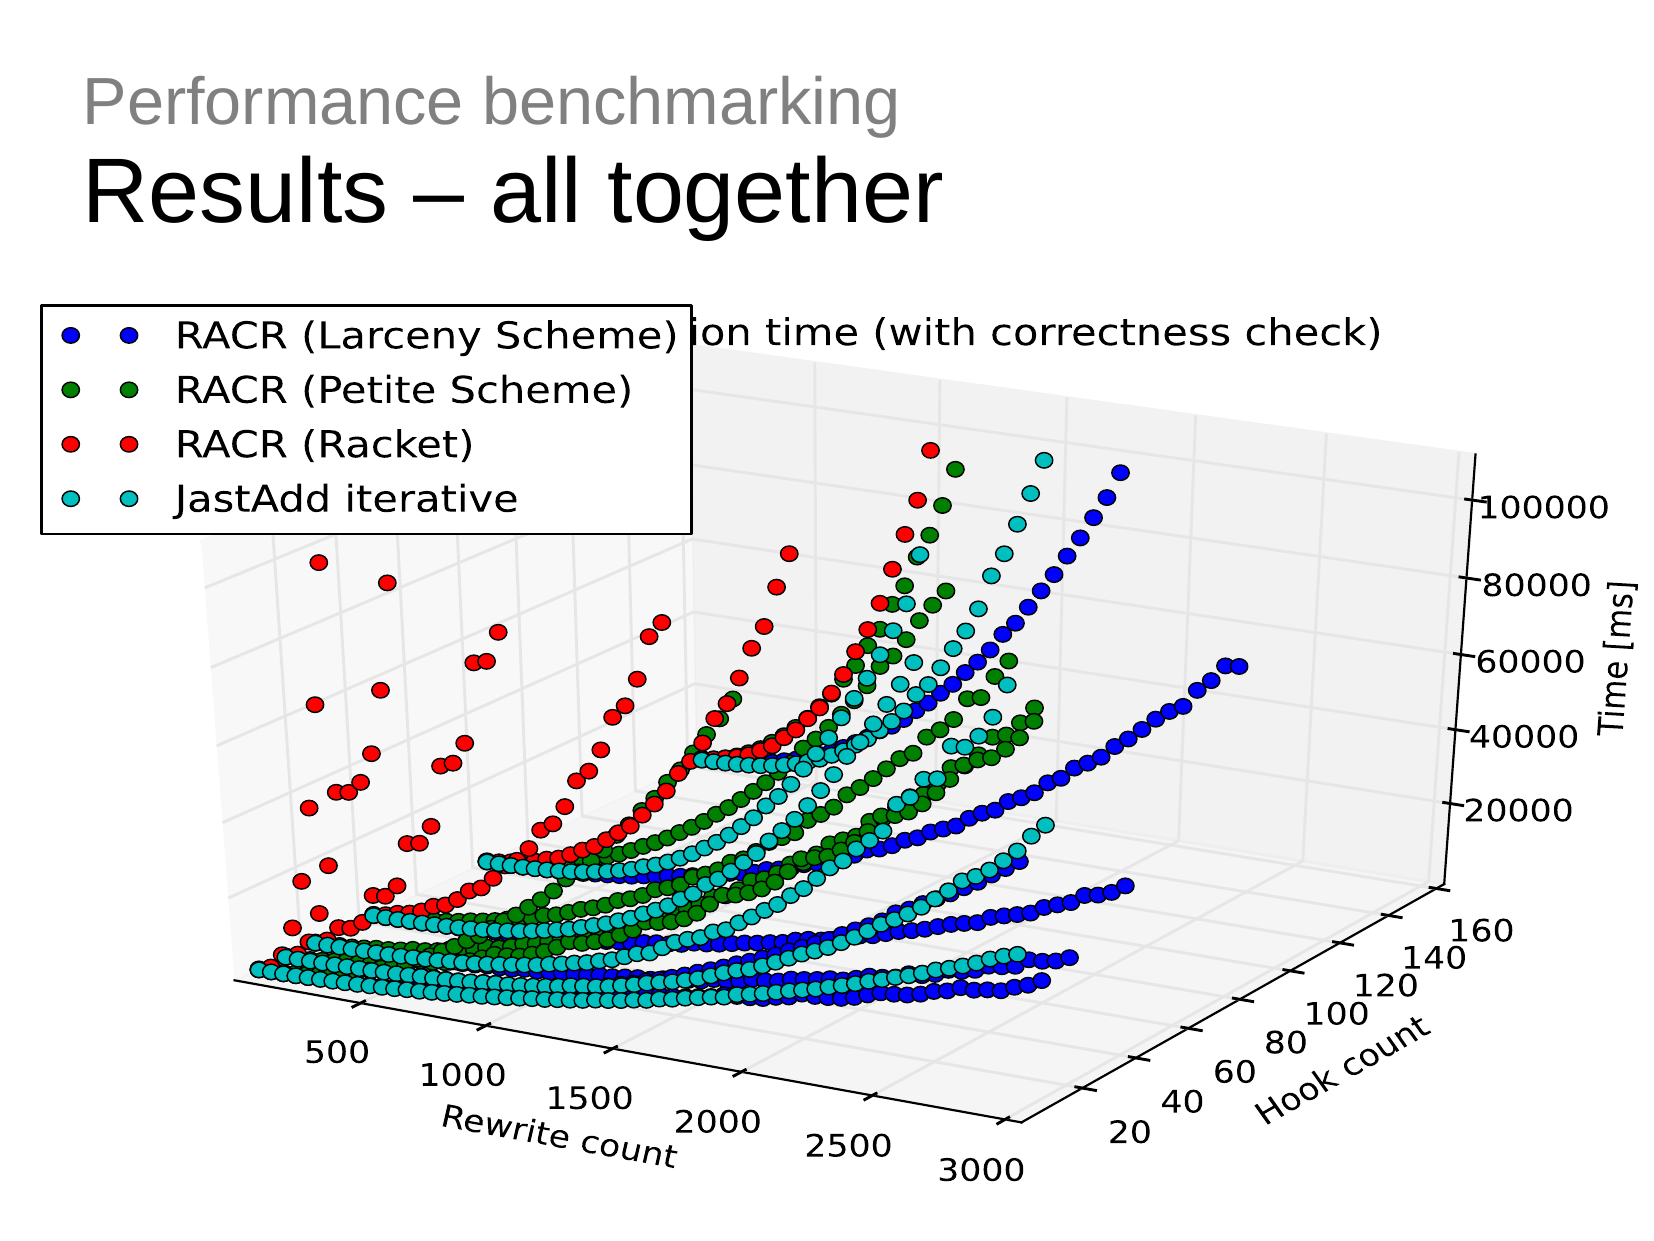

# Performance benchmarking Results – all together
26.06.2014
41